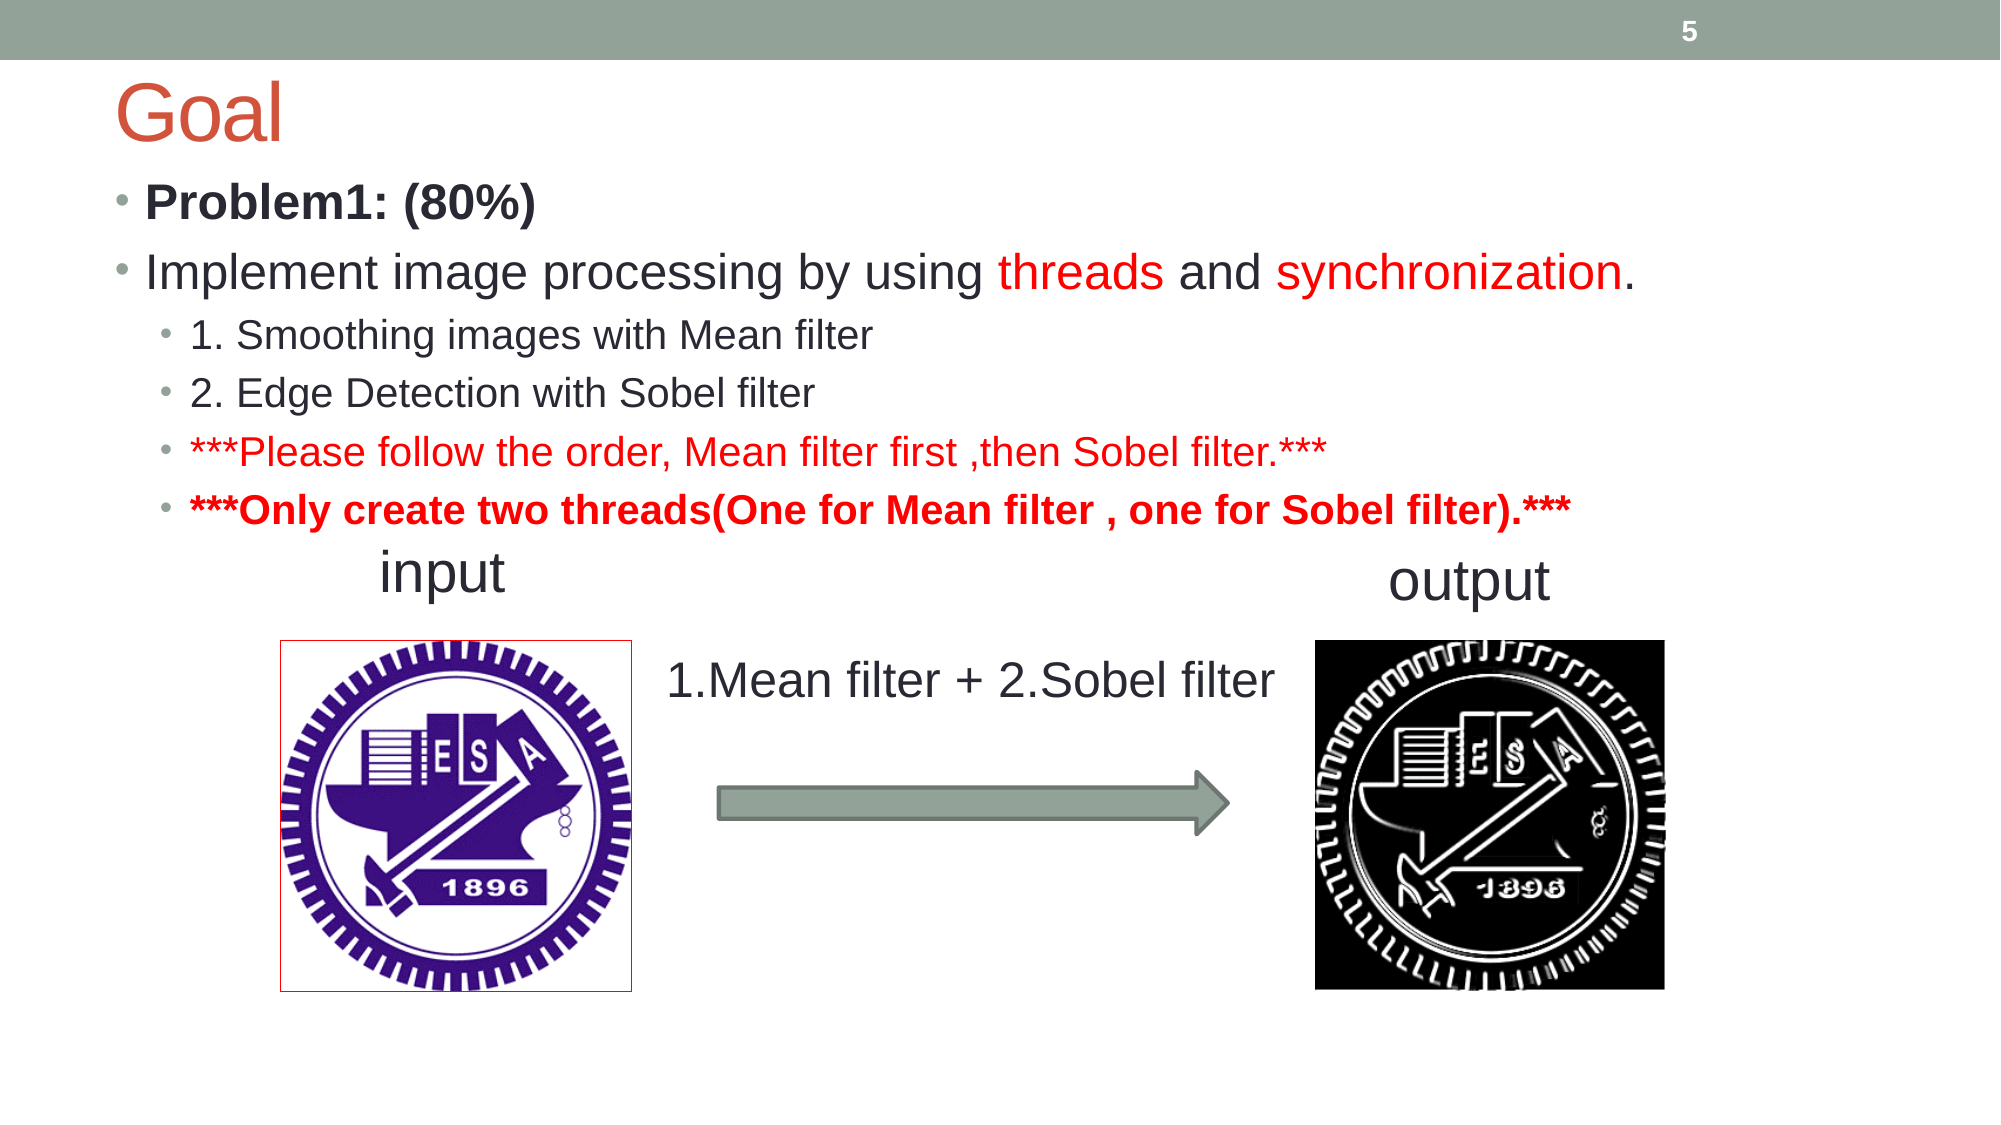

# Goal
Problem1: (80%)
Implement image processing by using threads and synchronization.
1. Smoothing images with Mean filter
2. Edge Detection with Sobel filter
***Please follow the order, Mean filter first ,then Sobel filter.***
***Only create two threads(One for Mean filter , one for Sobel filter).***
input
output
1.Mean filter + 2.Sobel filter